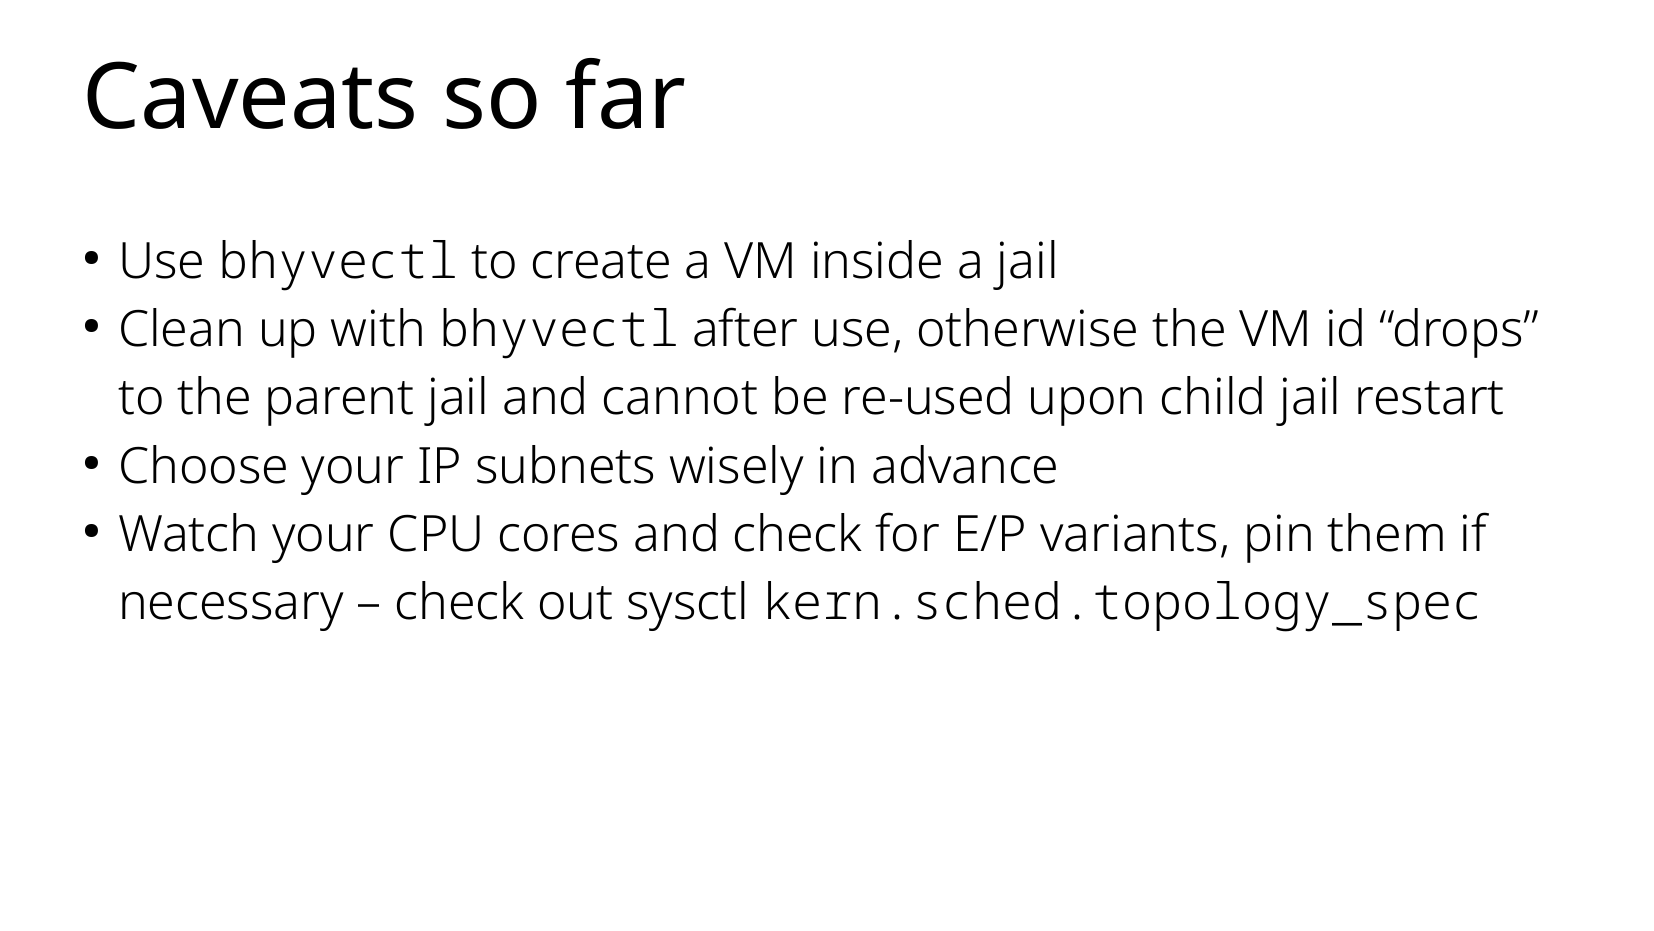

# Caveats so far
Use bhyvectl to create a VM inside a jail
Clean up with bhyvectl after use, otherwise the VM id “drops” to the parent jail and cannot be re-used upon child jail restart
Choose your IP subnets wisely in advance
Watch your CPU cores and check for E/P variants, pin them if necessary – check out sysctl kern.sched.topology_spec